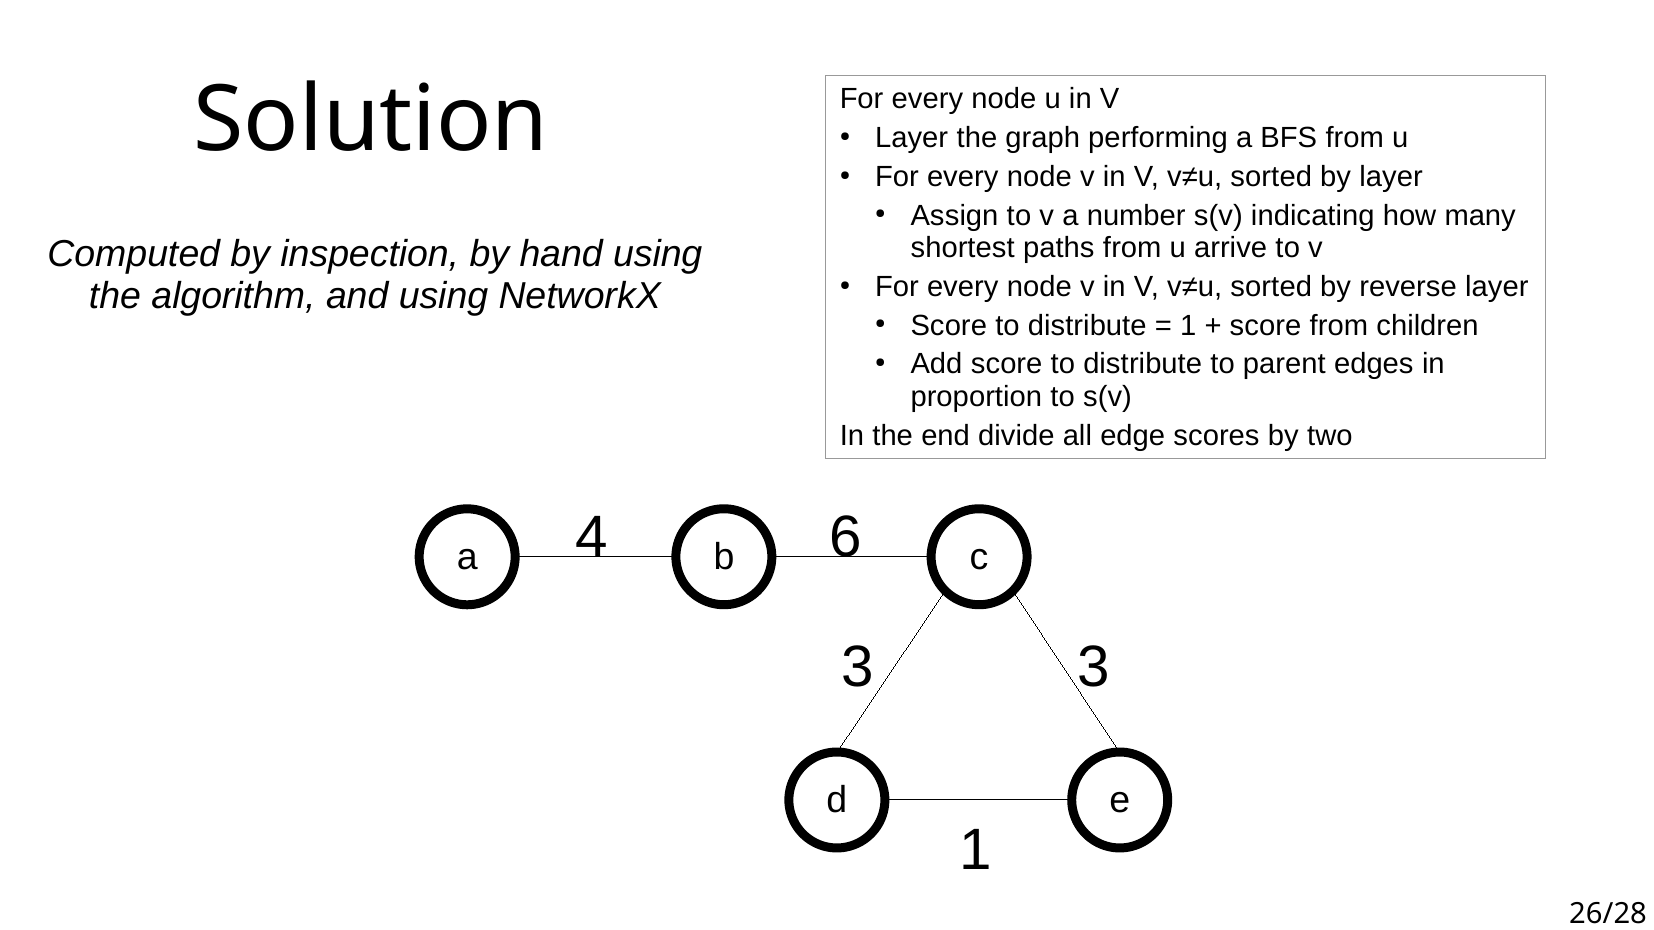

# Solution
For every node u in V
Layer the graph performing a BFS from u
For every node v in V, v≠u, sorted by layer
Assign to v a number s(v) indicating how many shortest paths from u arrive to v
For every node v in V, v≠u, sorted by reverse layer
Score to distribute = 1 + score from children
Add score to distribute to parent edges in proportion to s(v)
In the end divide all edge scores by two
Computed by inspection, by hand using the algorithm, and using NetworkX
4
6
b
c
a
3
3
d
e
1
26